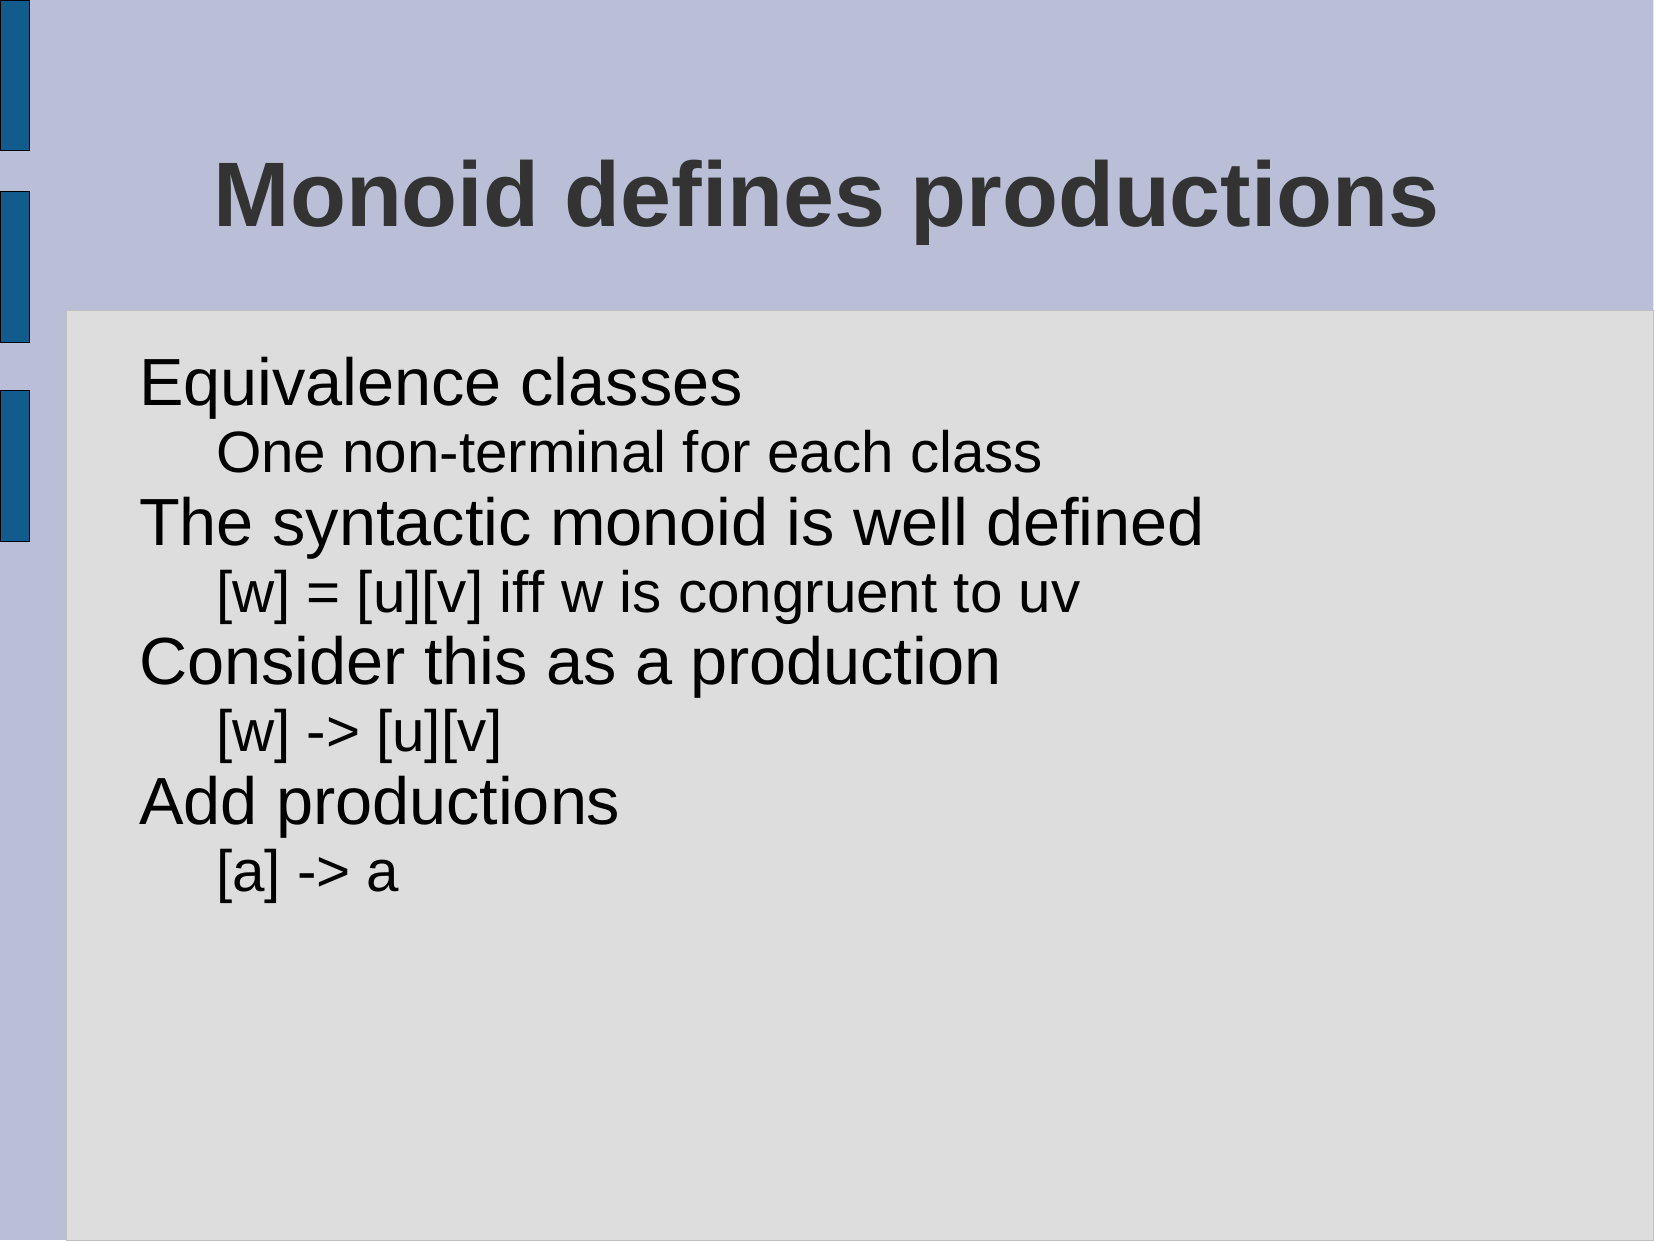

# Monoid defines productions
Equivalence classes
One non-terminal for each class
The syntactic monoid is well defined
[w] = [u][v] iff w is congruent to uv
Consider this as a production
[w] -> [u][v]
Add productions
[a] -> a